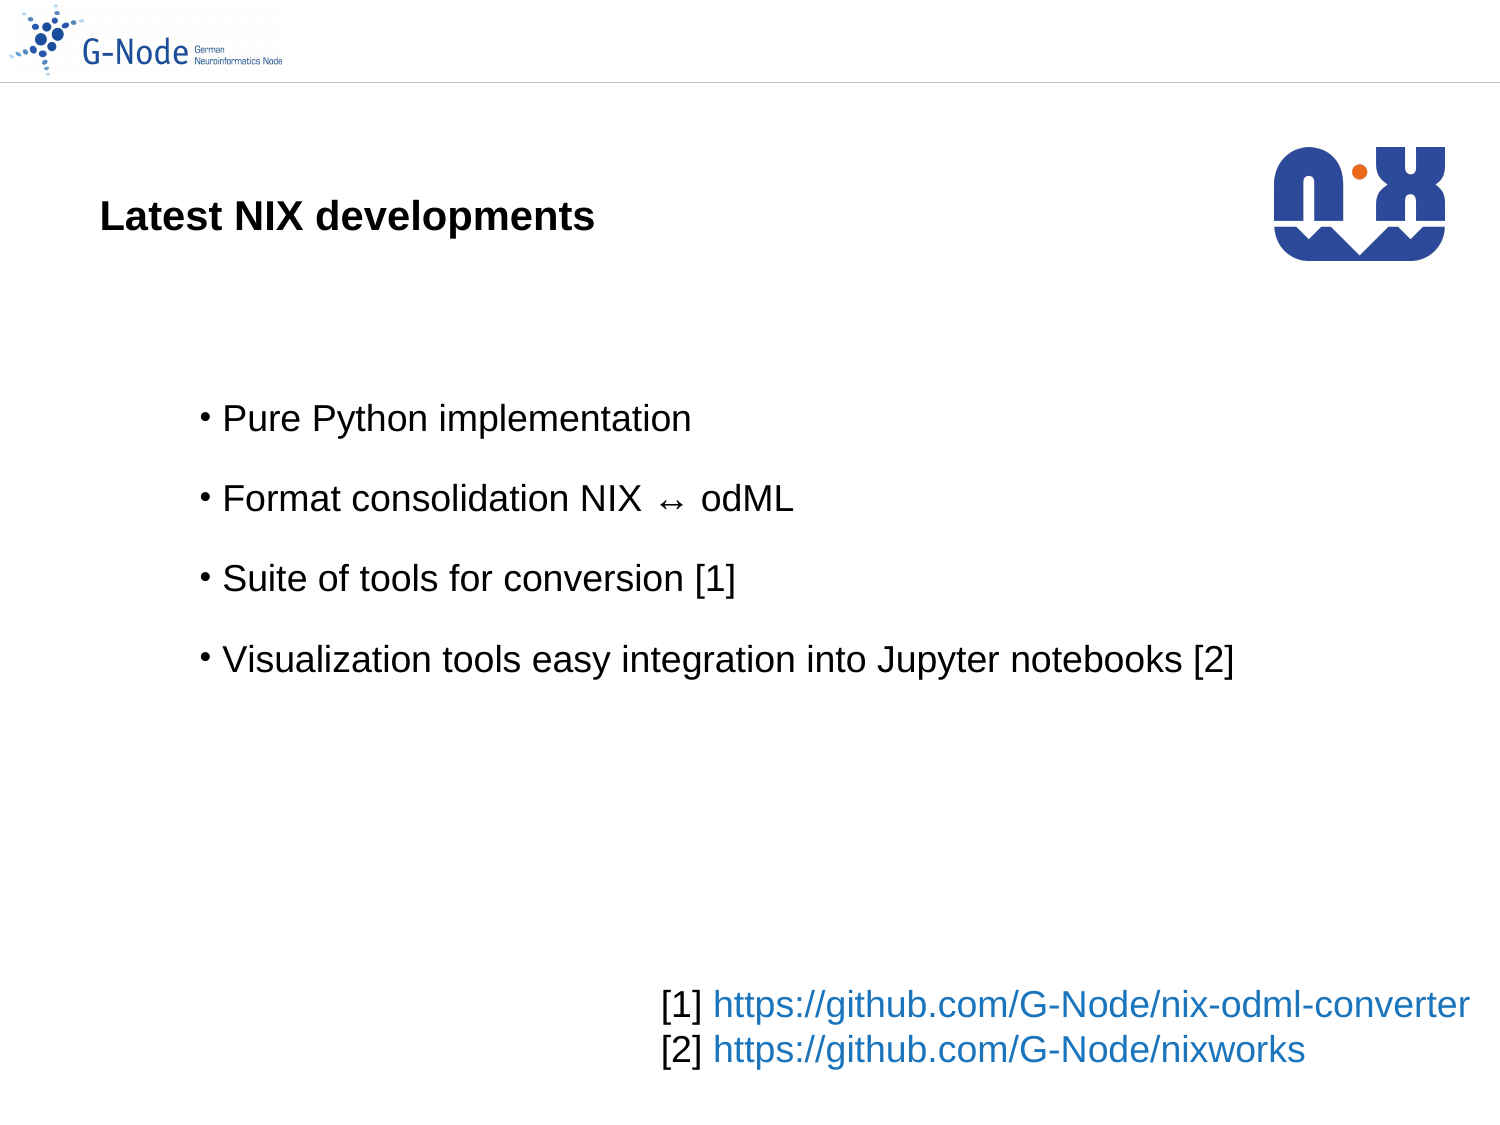

Latest NIX developments
 Pure Python implementation
 Format consolidation NIX ↔ odML
 Suite of tools for conversion [1]
 Visualization tools easy integration into Jupyter notebooks [2]
[1] https://github.com/G-Node/nix-odml-converter
[2] https://github.com/G-Node/nixworks